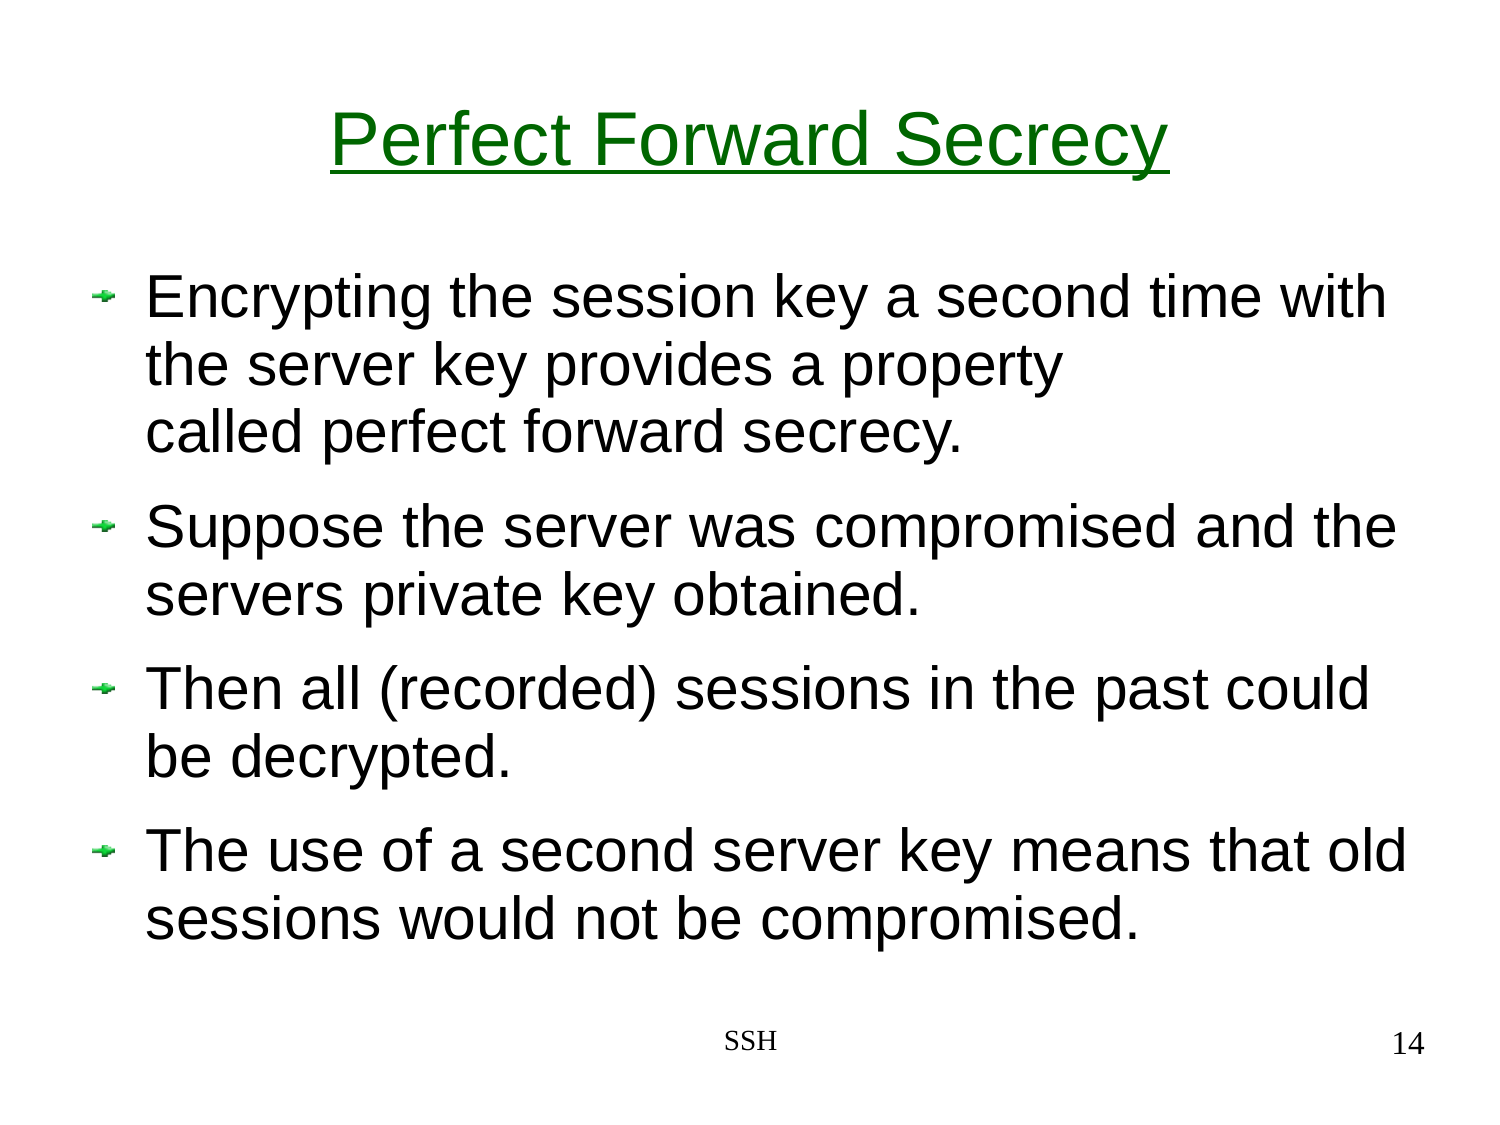

# Perfect Forward Secrecy
Encrypting the session key a second time with the server key provides a property called perfect forward secrecy.
Suppose the server was compromised and the servers private key obtained.
Then all (recorded) sessions in the past could be decrypted.
The use of a second server key means that old sessions would not be compromised.
SSH
14